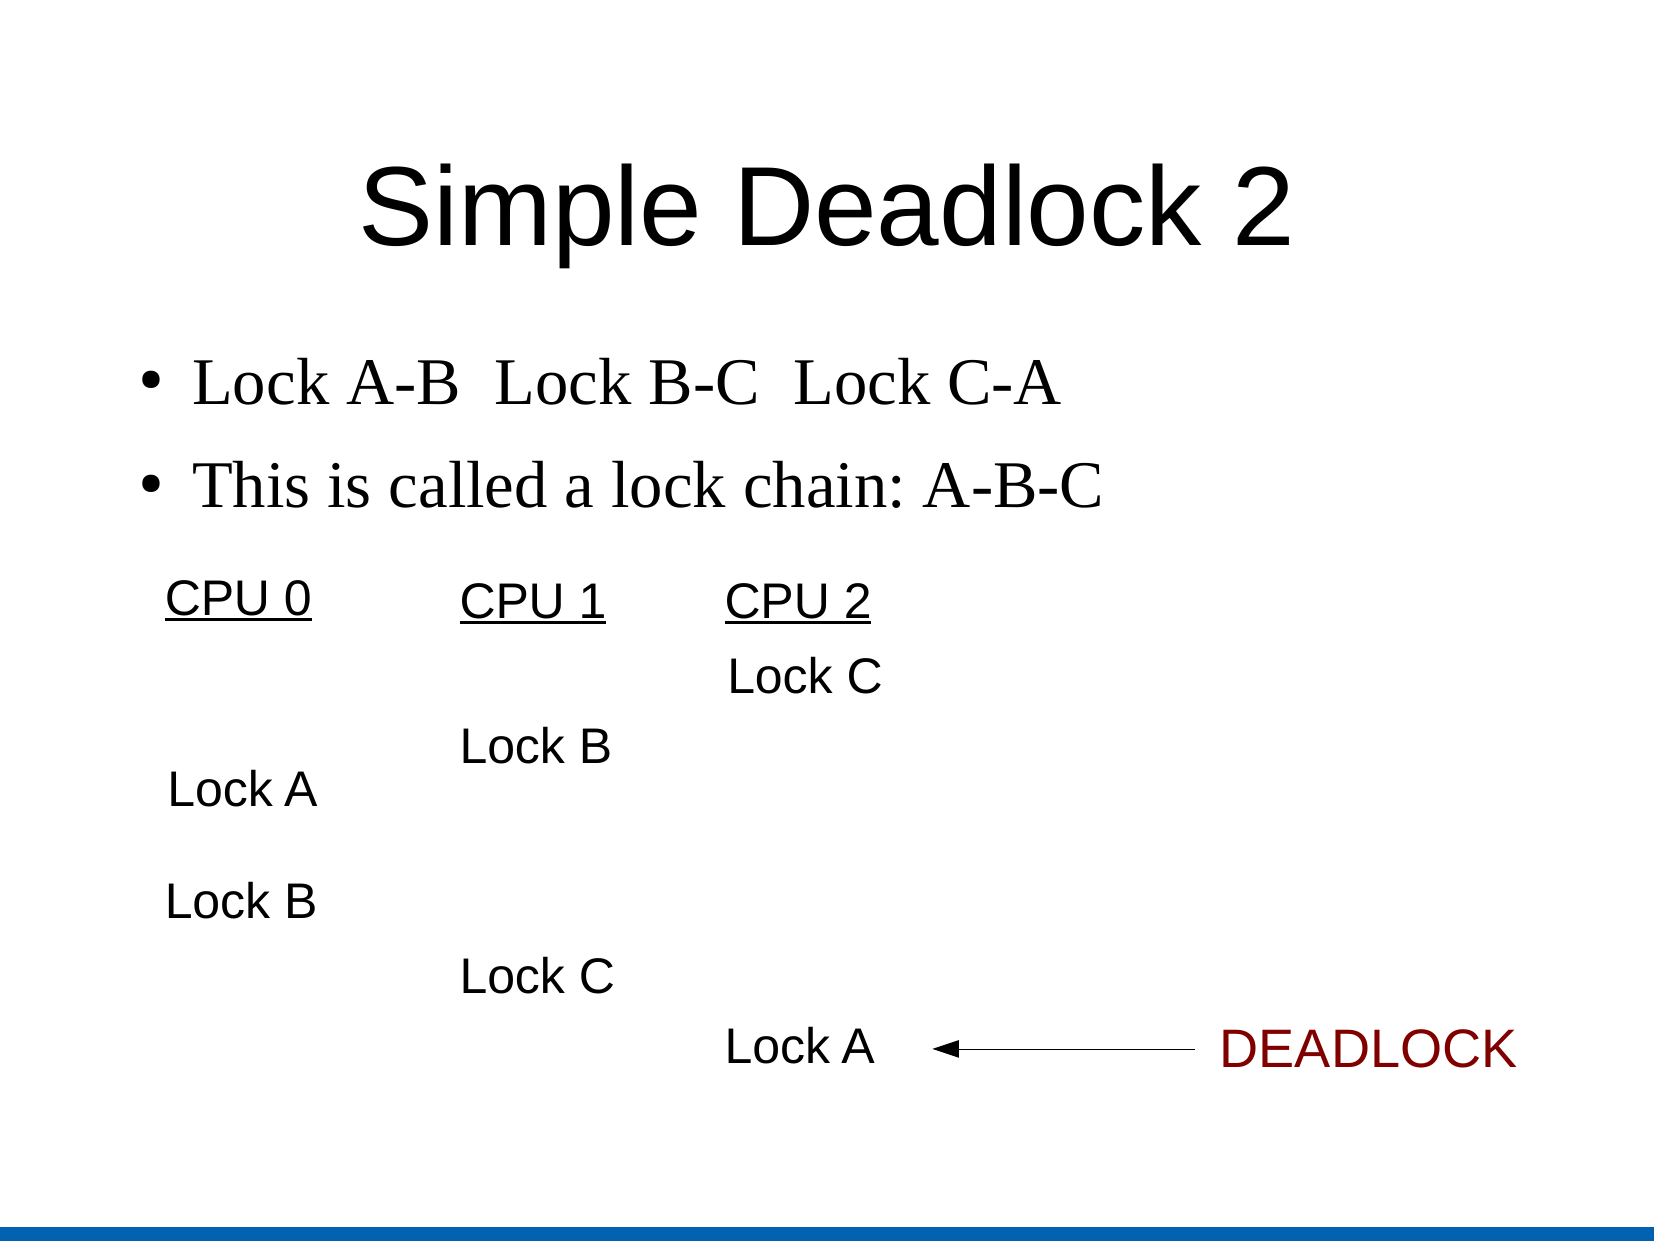

# Simple Deadlock 2
Lock A-B Lock B-C Lock C-A
This is called a lock chain: A-B-C
CPU 0
CPU 1
CPU 2
Lock C
Lock B
Lock A
Lock B
Lock C
Lock A
DEADLOCK